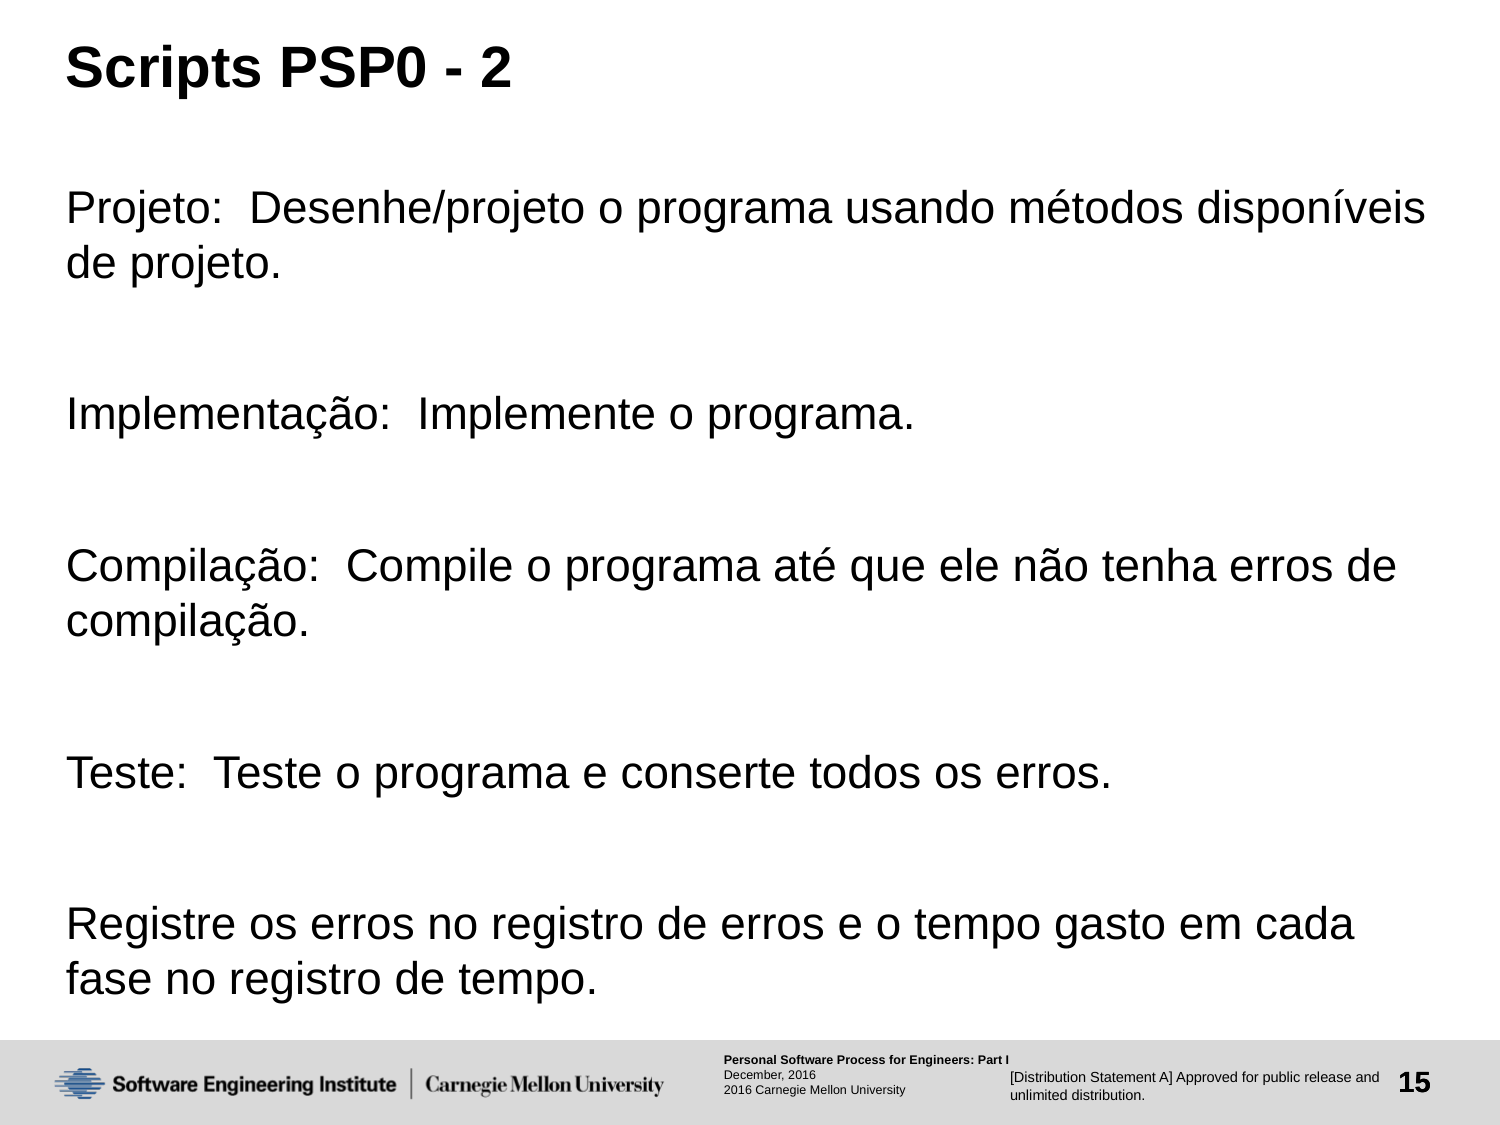

# Scripts PSP0 - 2
Projeto: Desenhe/projeto o programa usando métodos disponíveis de projeto.
Implementação: Implemente o programa.
Compilação: Compile o programa até que ele não tenha erros de compilação.
Teste: Teste o programa e conserte todos os erros.
Registre os erros no registro de erros e o tempo gasto em cada fase no registro de tempo.